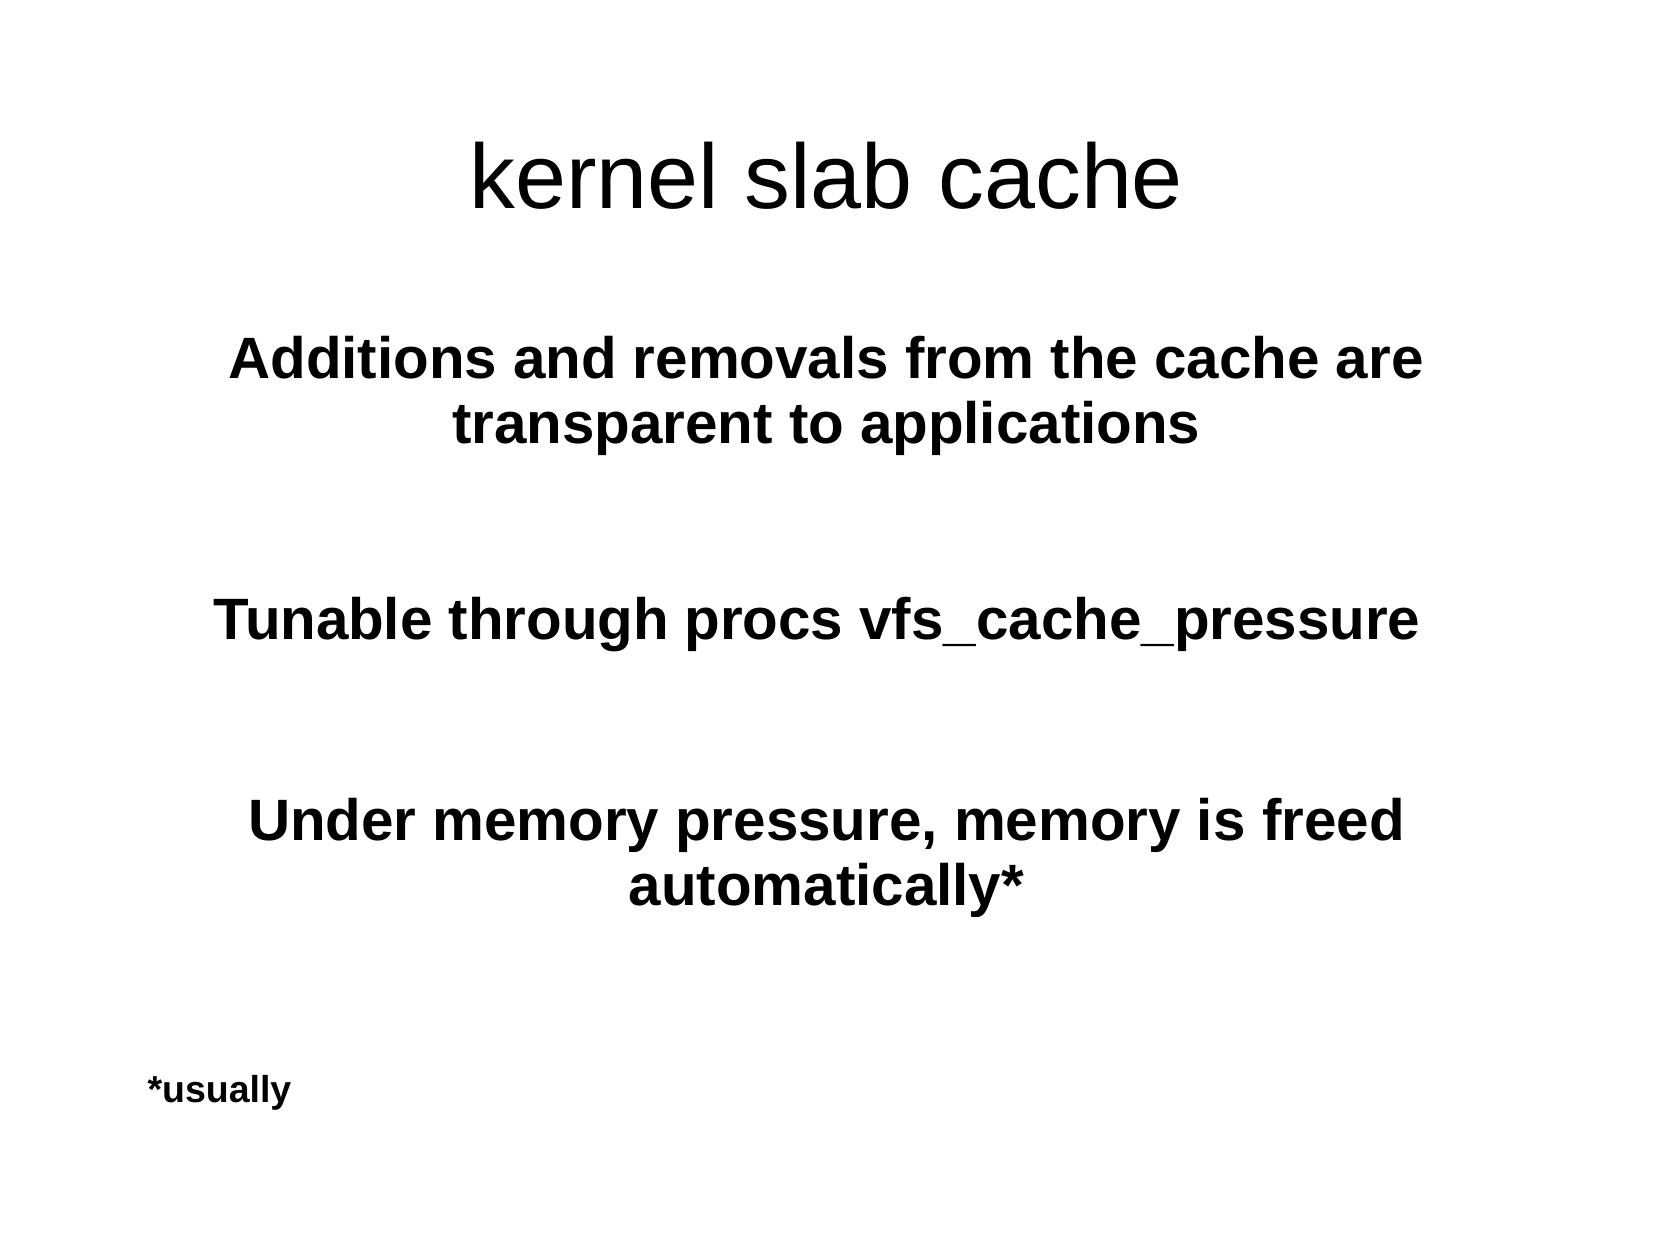

kernel slab cache
# Additions and removals from the cache are transparent to applications
Tunable through procs vfs_cache_pressure
Under memory pressure, memory is freed automatically*
 *usually